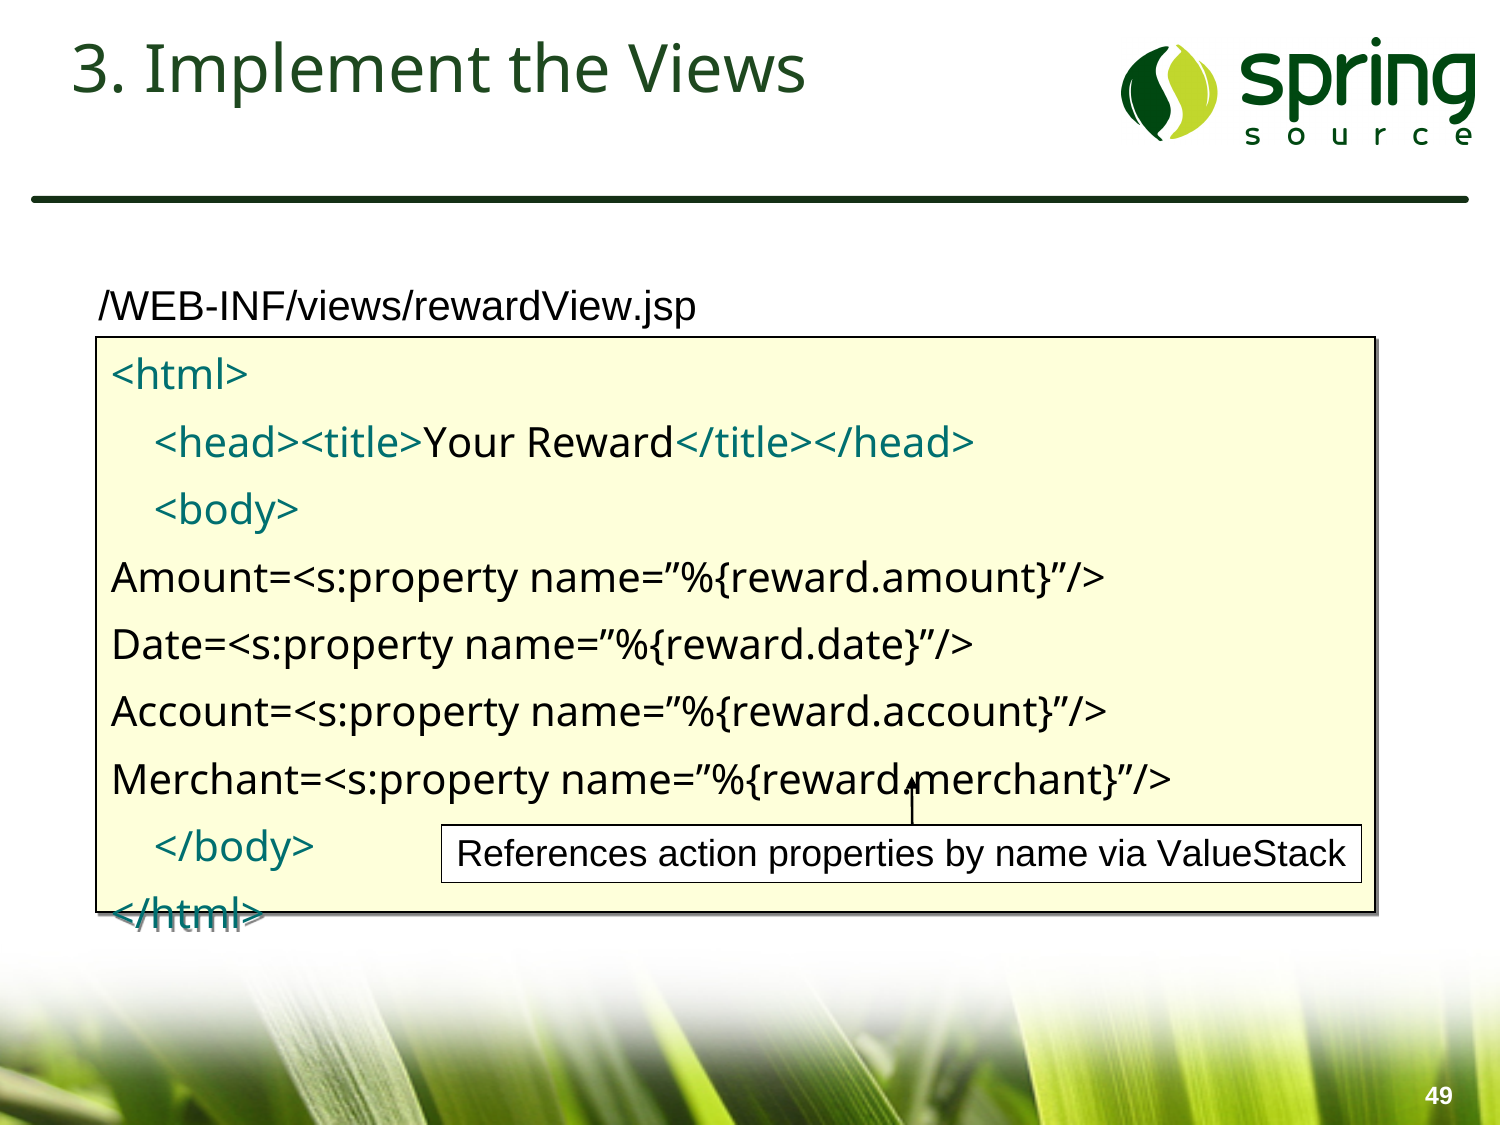

# 3. Implement the Views
/WEB-INF/views/rewardView.jsp
<html>
 <head><title>Your Reward</title></head>
 <body>
Amount=<s:property name=”%{reward.amount}”/>
Date=<s:property name=”%{reward.date}”/>
Account=<s:property name=”%{reward.account}”/>
Merchant=<s:property name=”%{reward.merchant}”/>
 </body>
</html>
References action properties by name via ValueStack